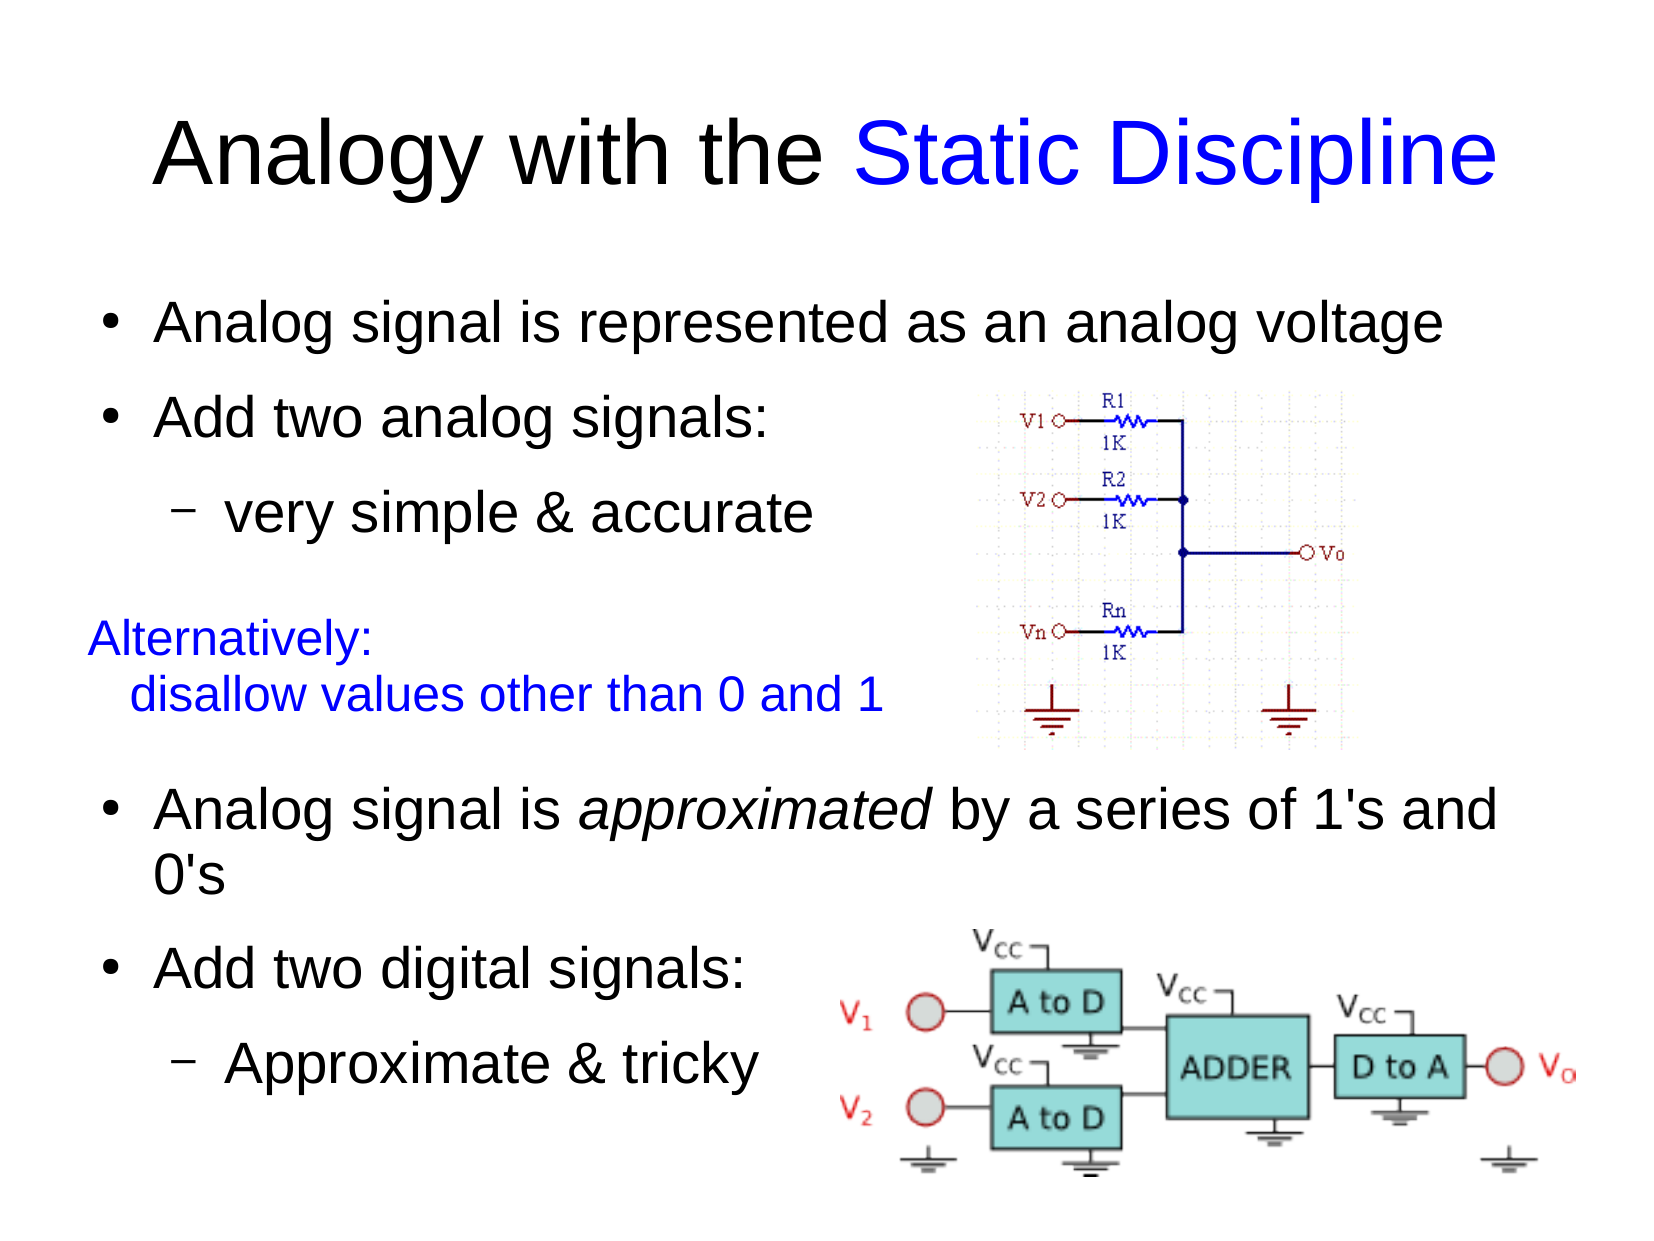

# Analogy with the Static Discipline
Analog signal is represented as an analog voltage
Add two analog signals:
very simple & accurate
Analog signal is approximated by a series of 1's and 0's
Add two digital signals:
Approximate & tricky
Alternatively:
 disallow values other than 0 and 1